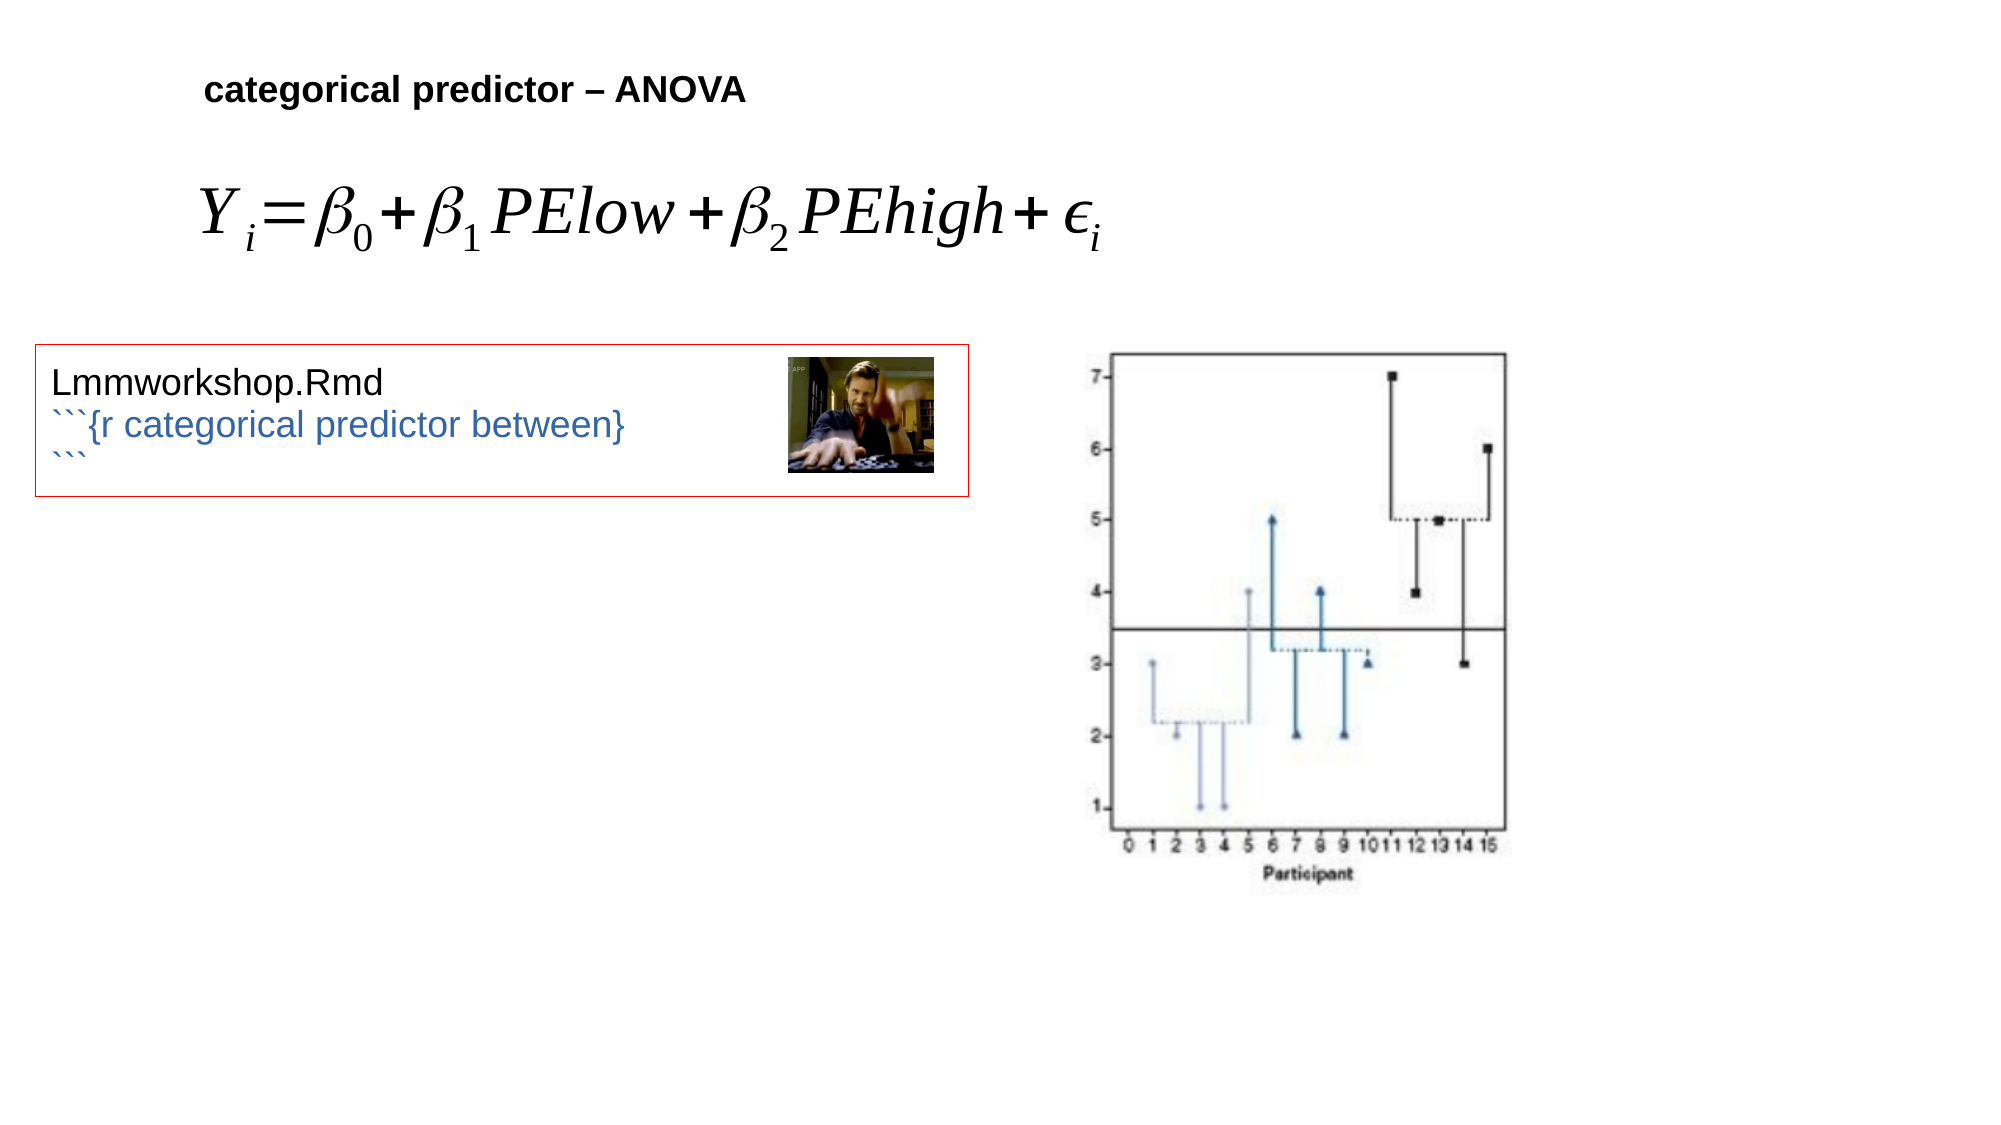

categorical predictor – ANOVA
Lmmworkshop.Rmd
```{r categorical predictor between}
```